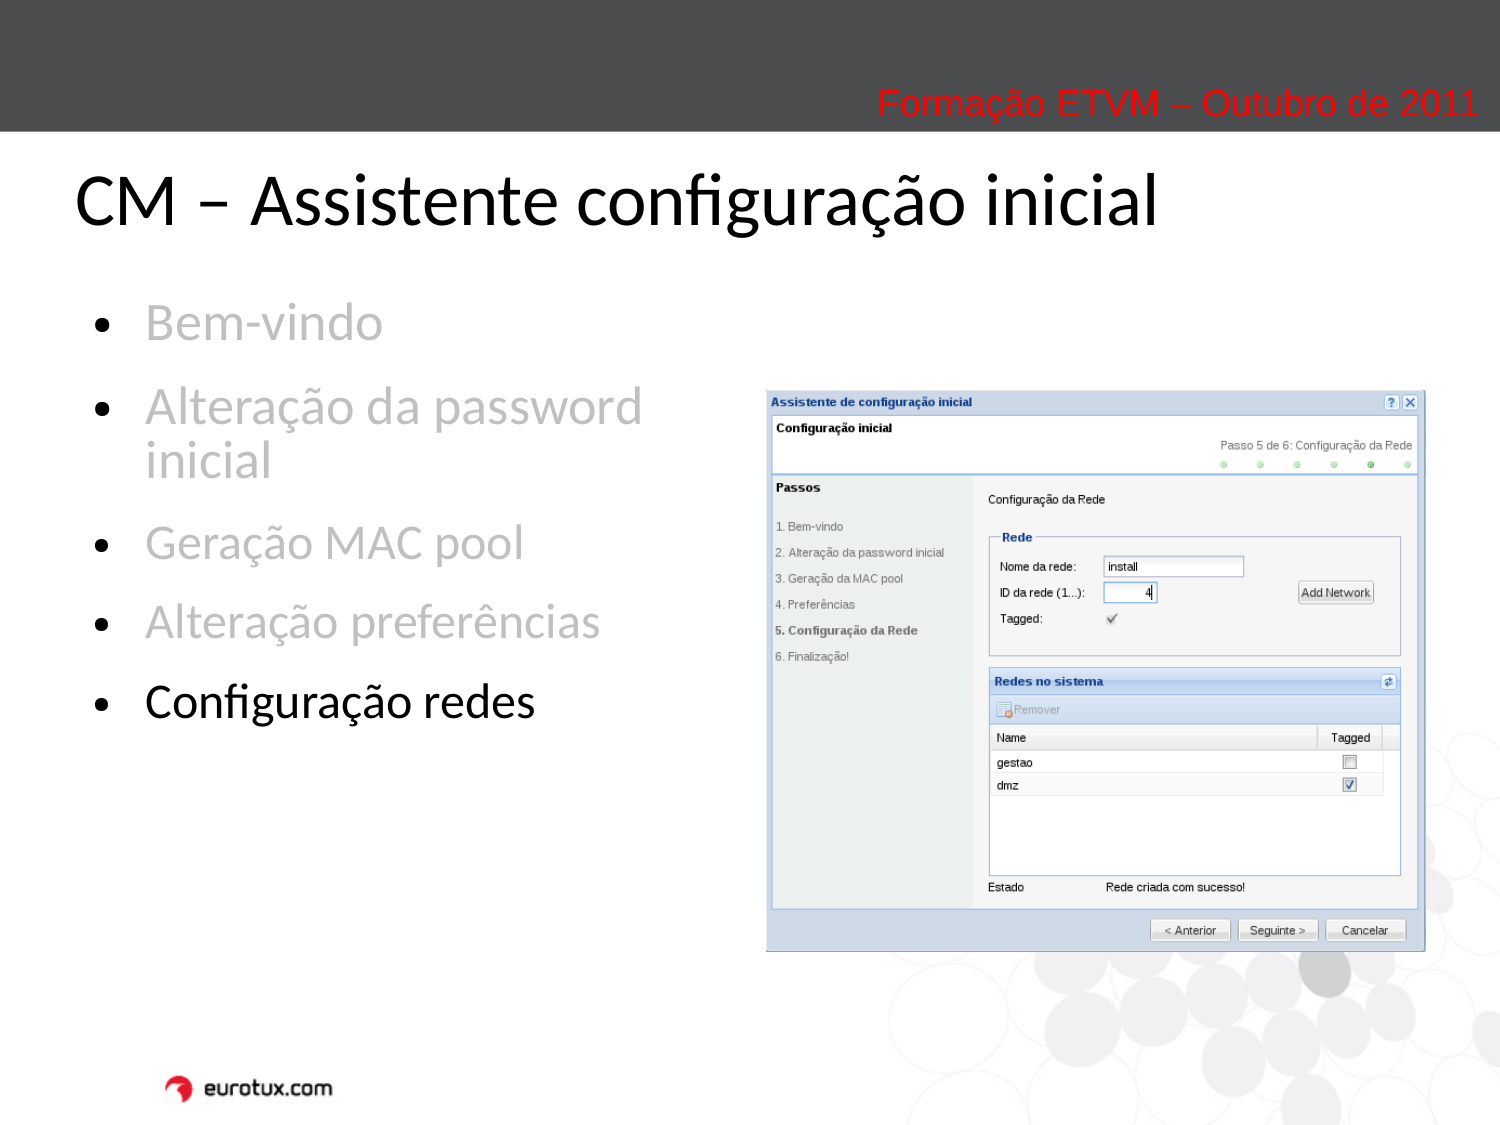

# CM – Assistente configuração inicial
Bem-vindo
Alteração da password inicial
Geração MAC pool
Alteração preferências
Configuração redes